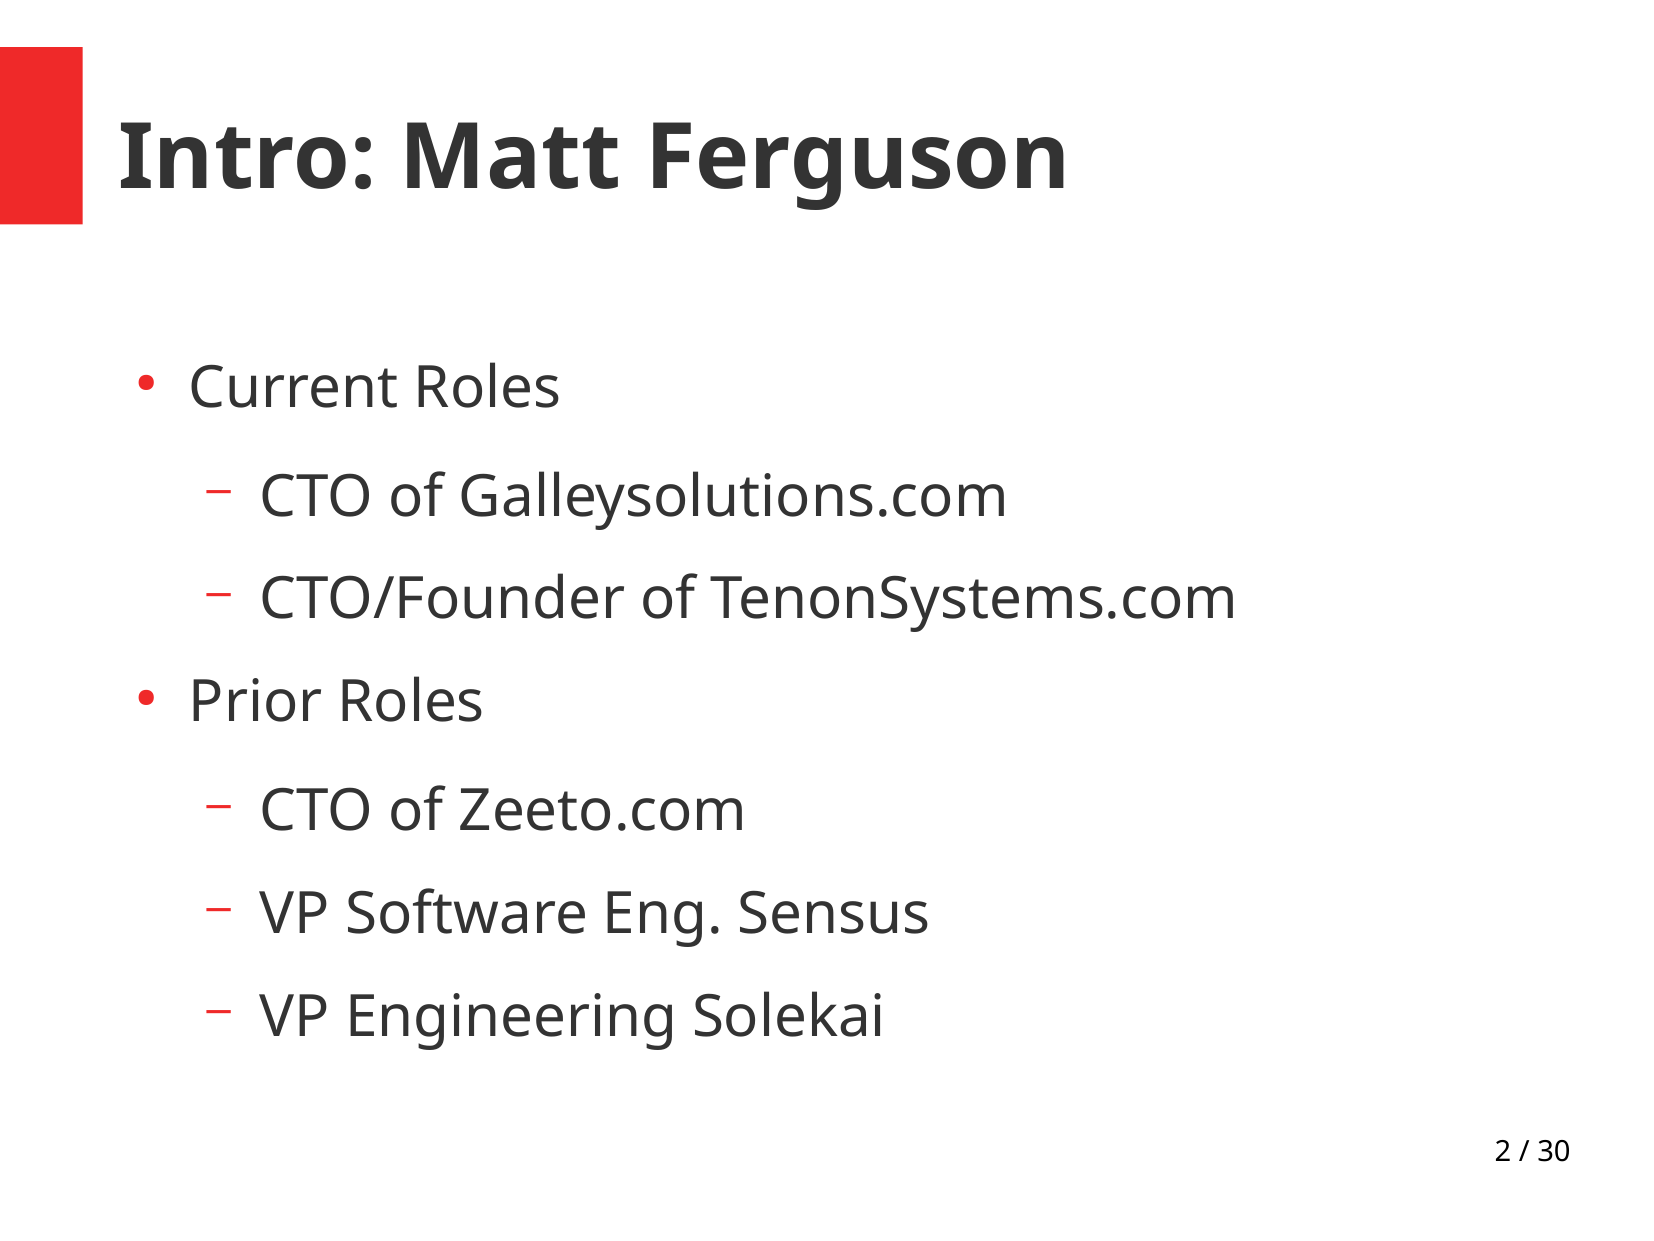

# Intro: Matt Ferguson
Current Roles
CTO of Galleysolutions.com
CTO/Founder of TenonSystems.com
Prior Roles
CTO of Zeeto.com
VP Software Eng. Sensus
VP Engineering Solekai
2